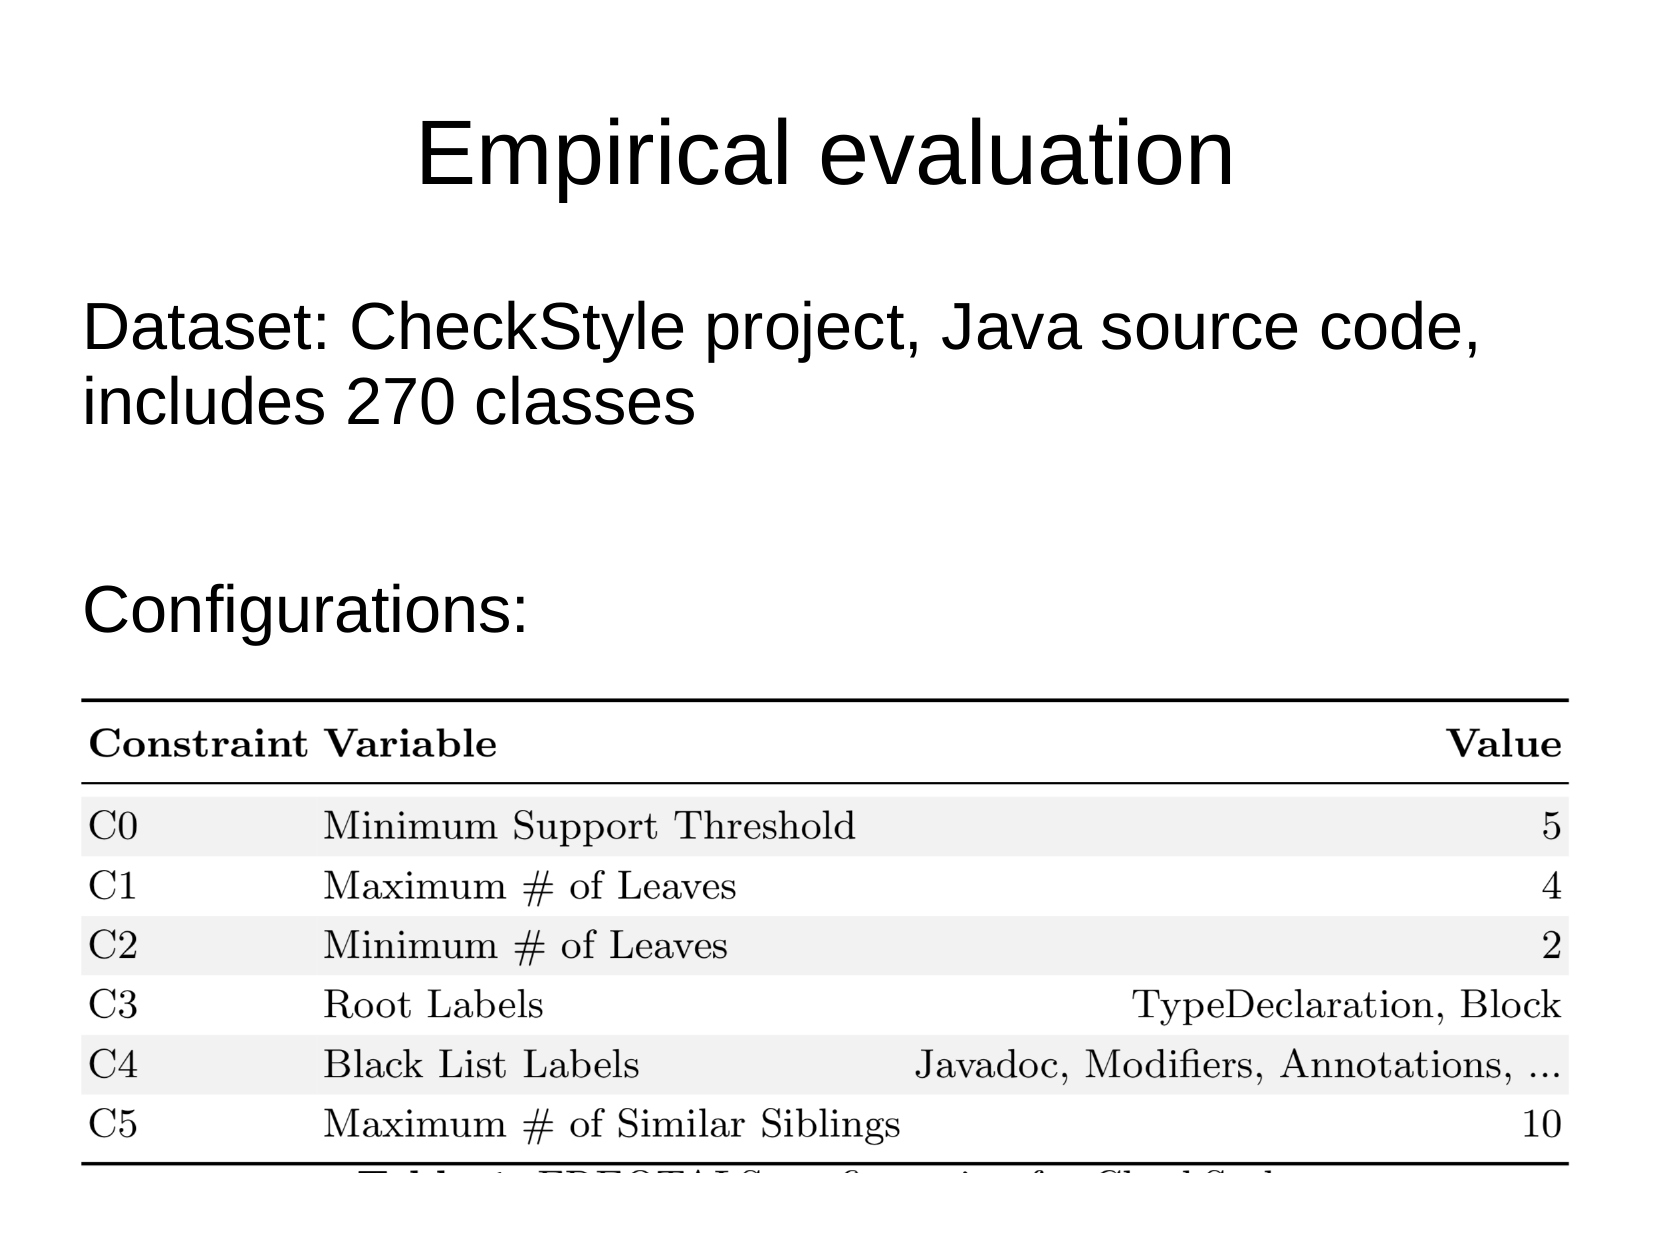

# Empirical evaluation
Dataset: CheckStyle project, Java source code, includes 270 classes
Configurations:
15